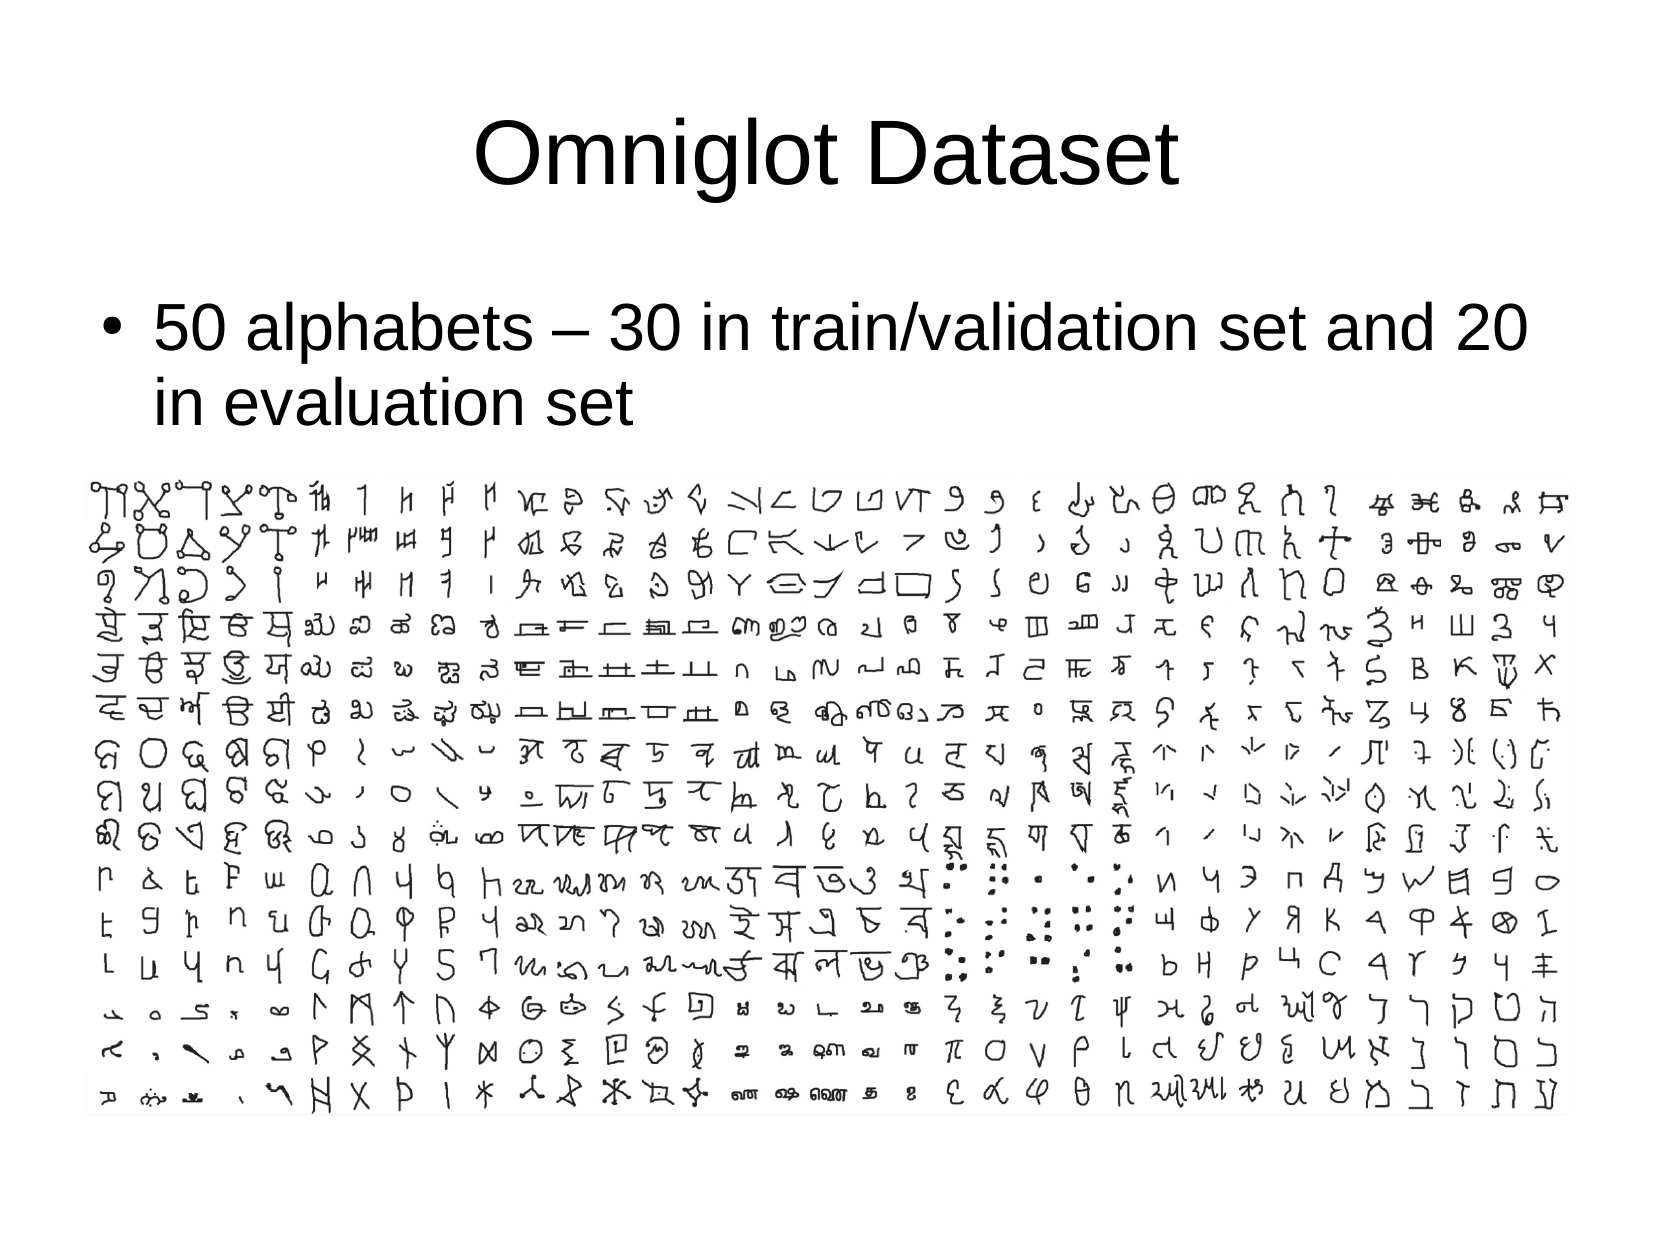

# Omniglot Dataset
50 alphabets – 30 in train/validation set and 20 in evaluation set